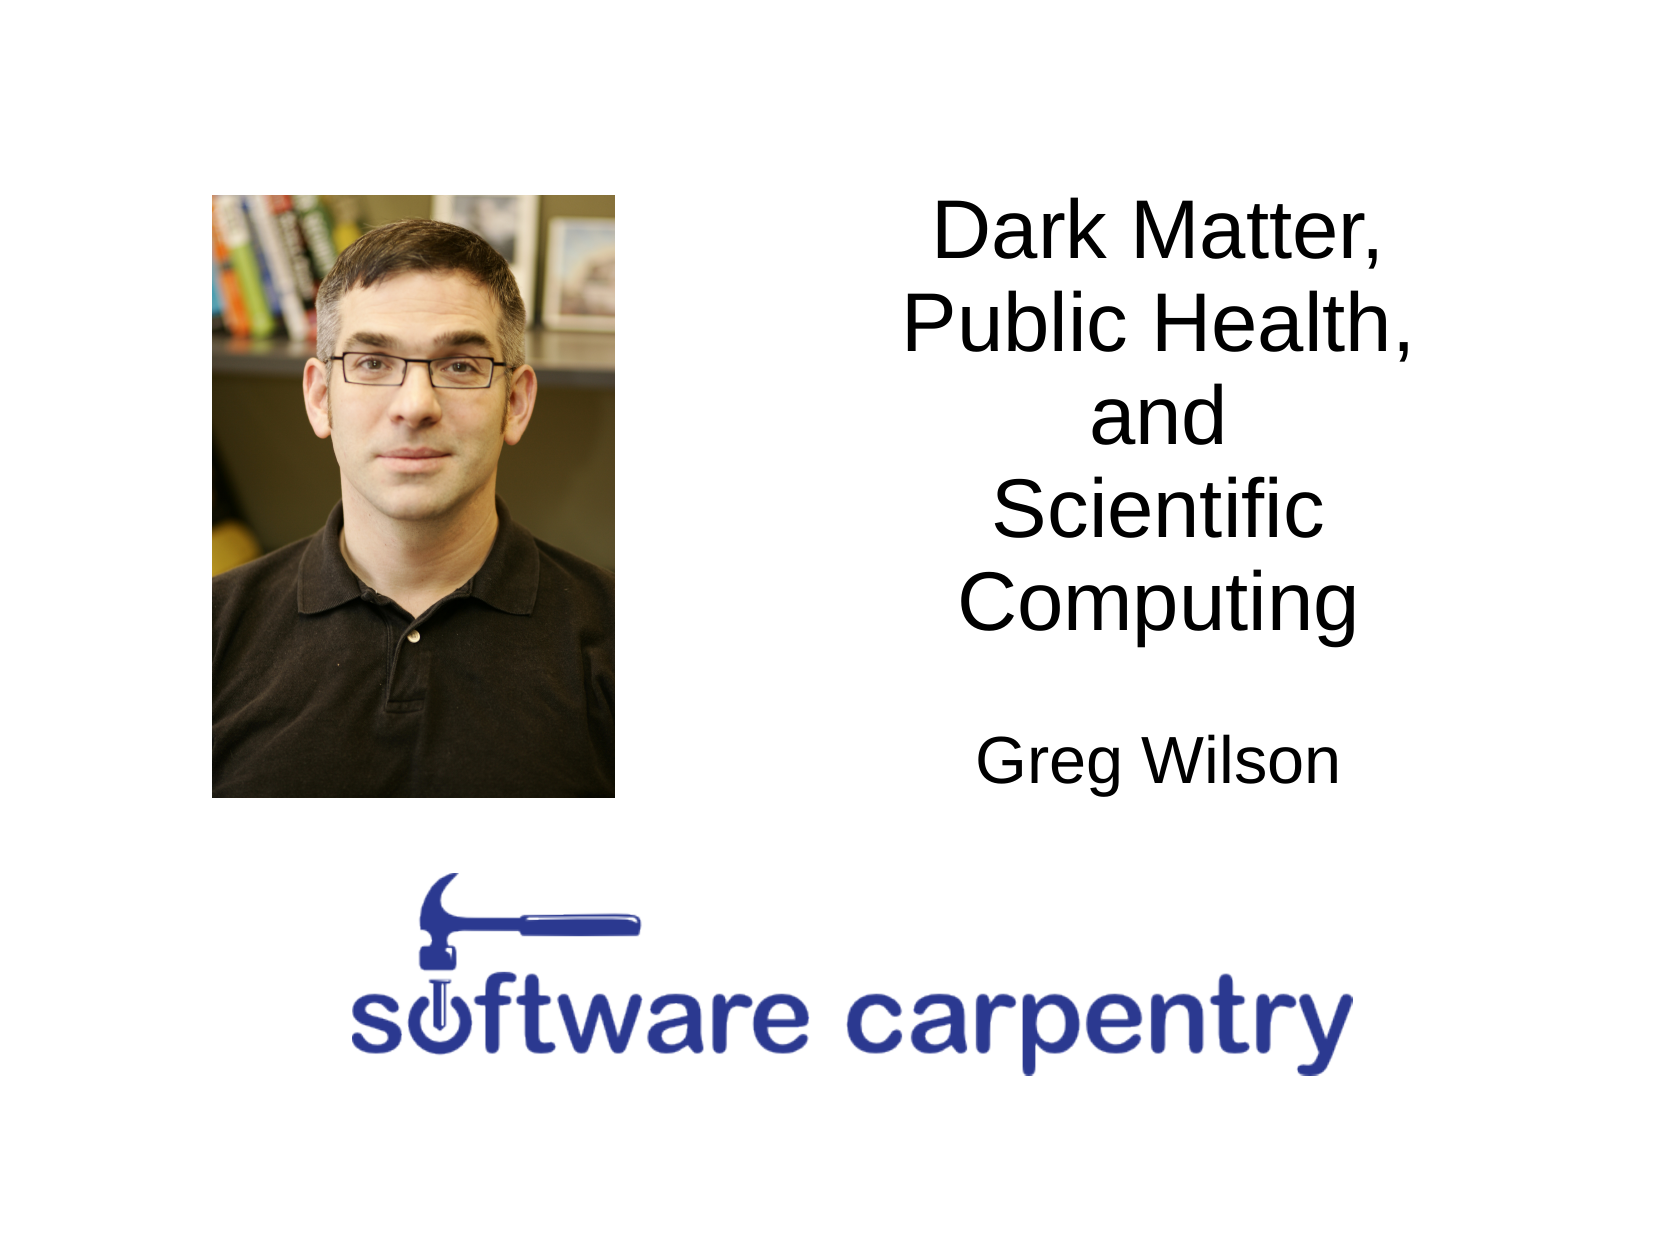

# Dark Matter,
Public Health,
and
Scientific Computing
Greg Wilson